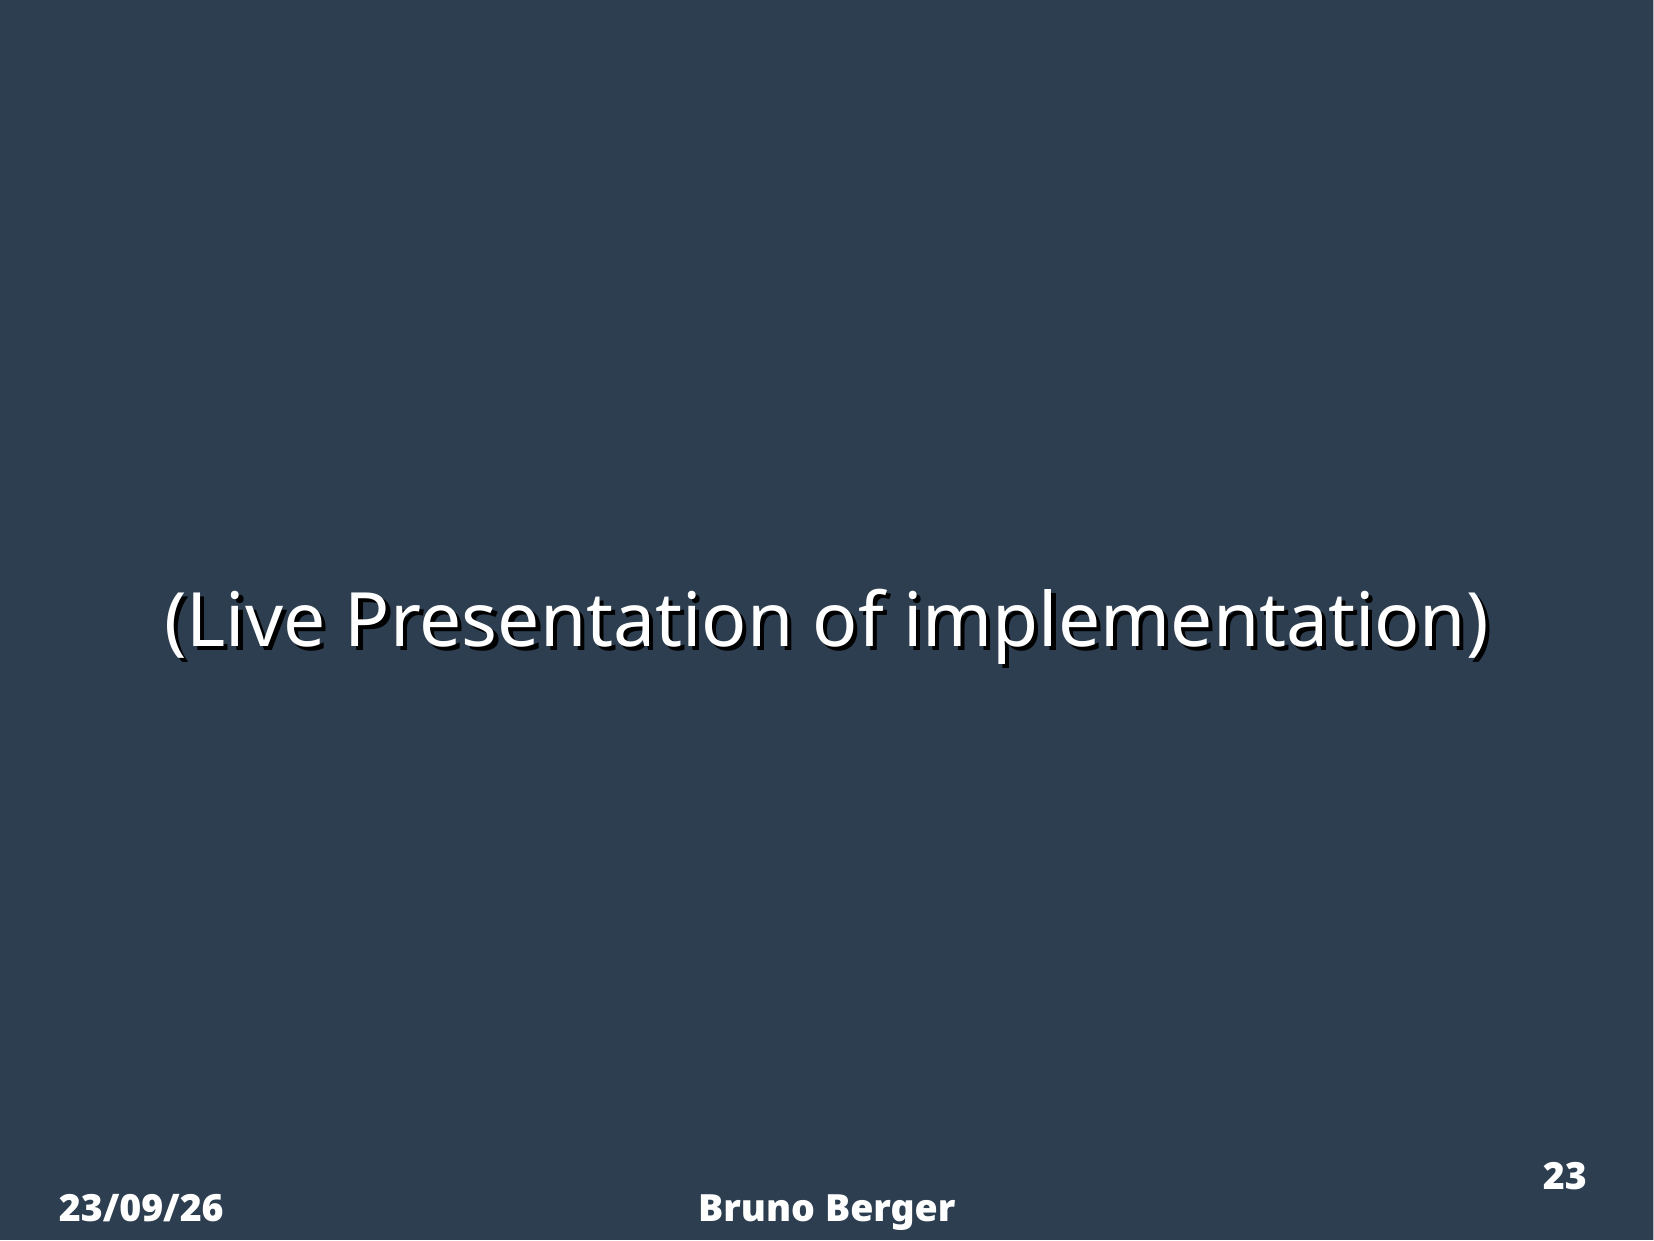

# (Live Presentation of implementation)
23
Bruno Berger